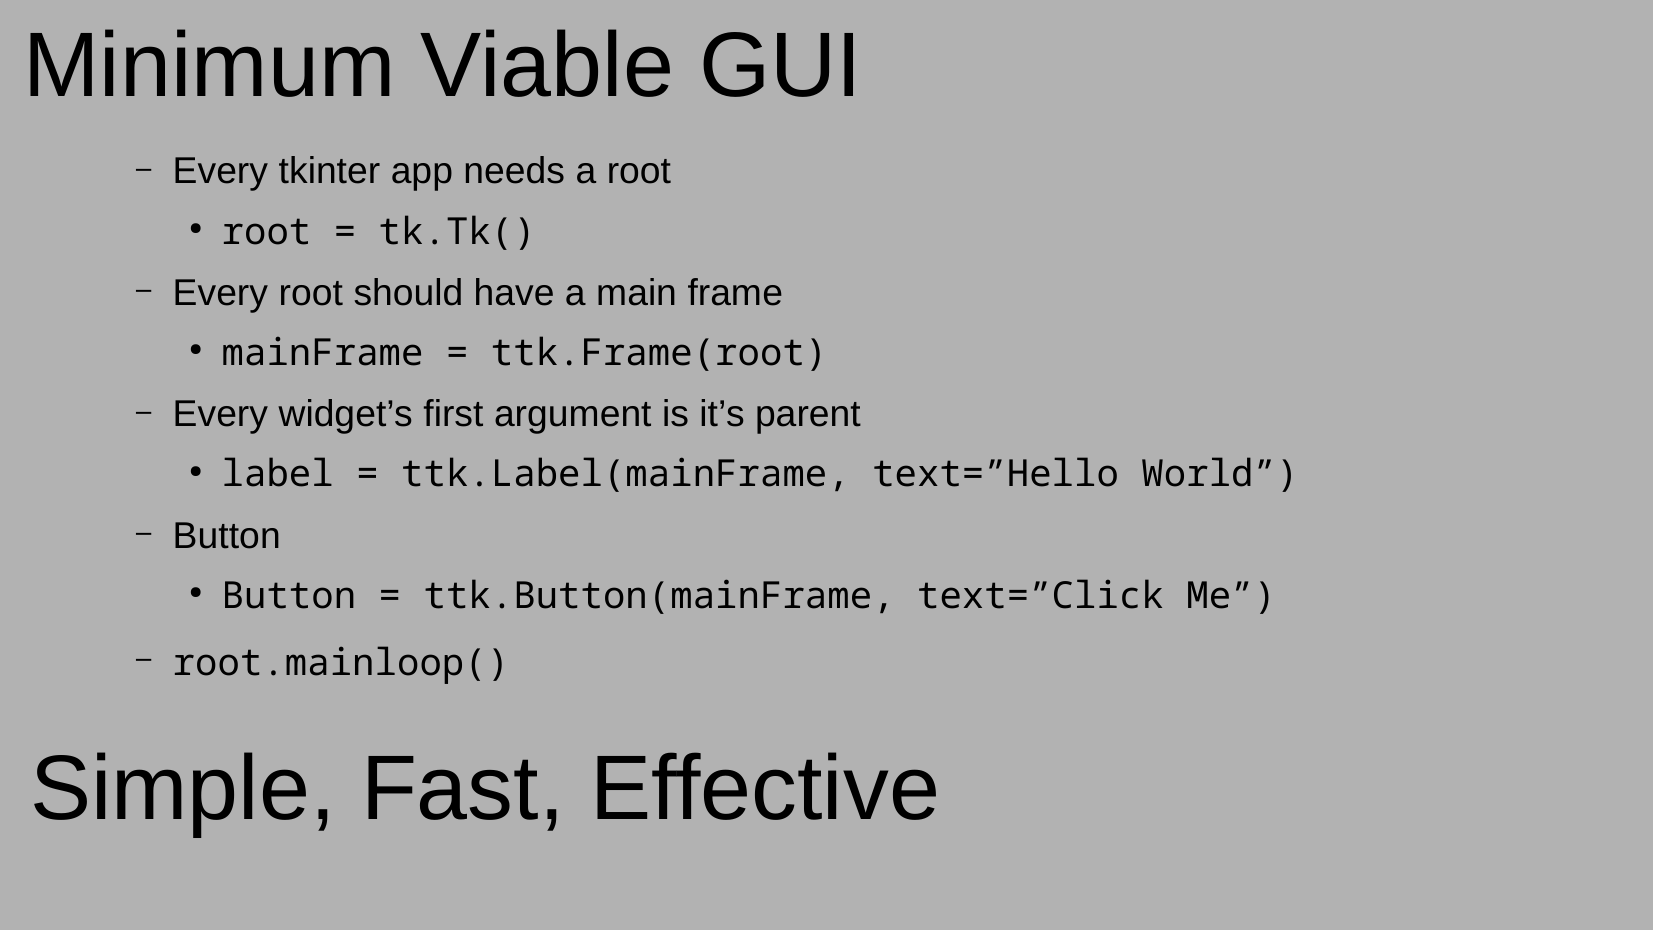

# Minimum Viable GUI
Every tkinter app needs a root
root = tk.Tk()
Every root should have a main frame
mainFrame = ttk.Frame(root)
Every widget’s first argument is it’s parent
label = ttk.Label(mainFrame, text=”Hello World”)
Button
Button = ttk.Button(mainFrame, text=”Click Me”)
root.mainloop()
Simple, Fast, Effective